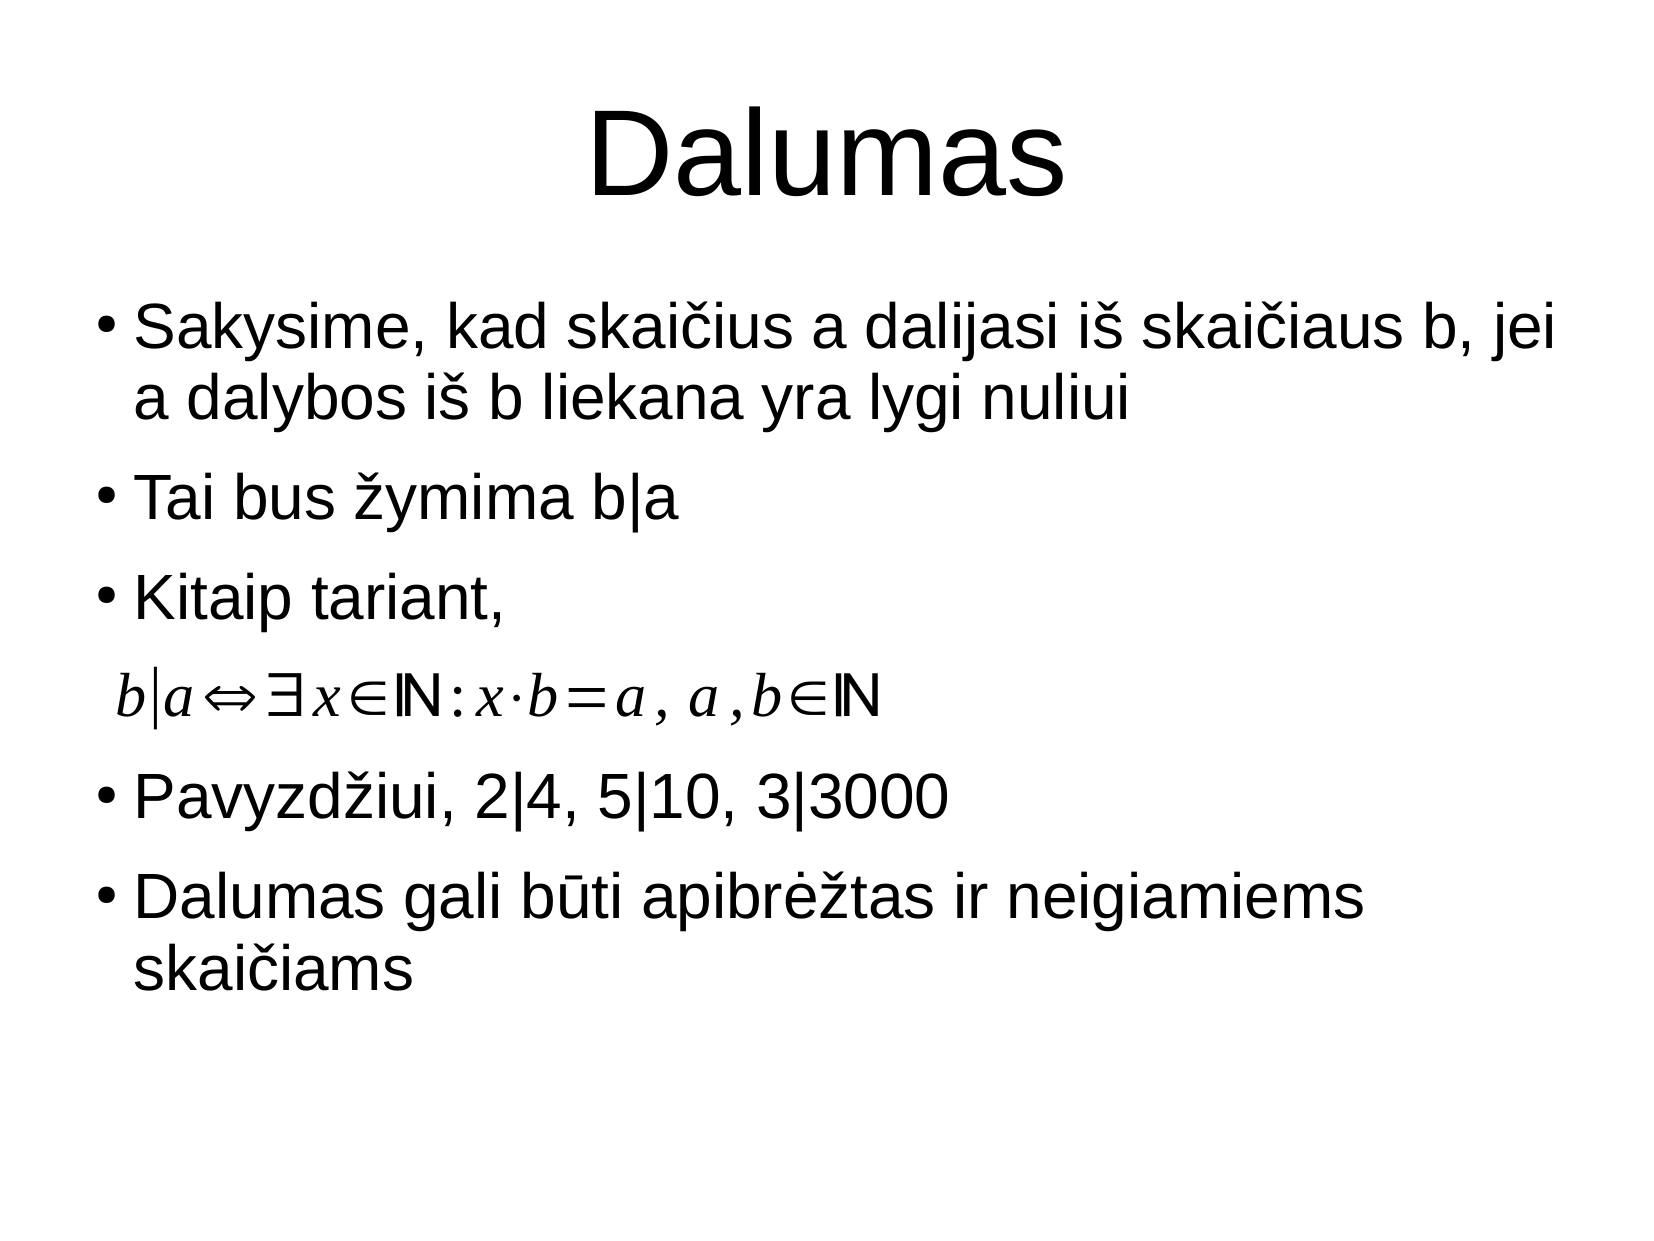

# Dalumas
Sakysime, kad skaičius a dalijasi iš skaičiaus b, jei a dalybos iš b liekana yra lygi nuliui
Tai bus žymima b|a
Kitaip tariant,
Pavyzdžiui, 2|4, 5|10, 3|3000
Dalumas gali būti apibrėžtas ir neigiamiems skaičiams